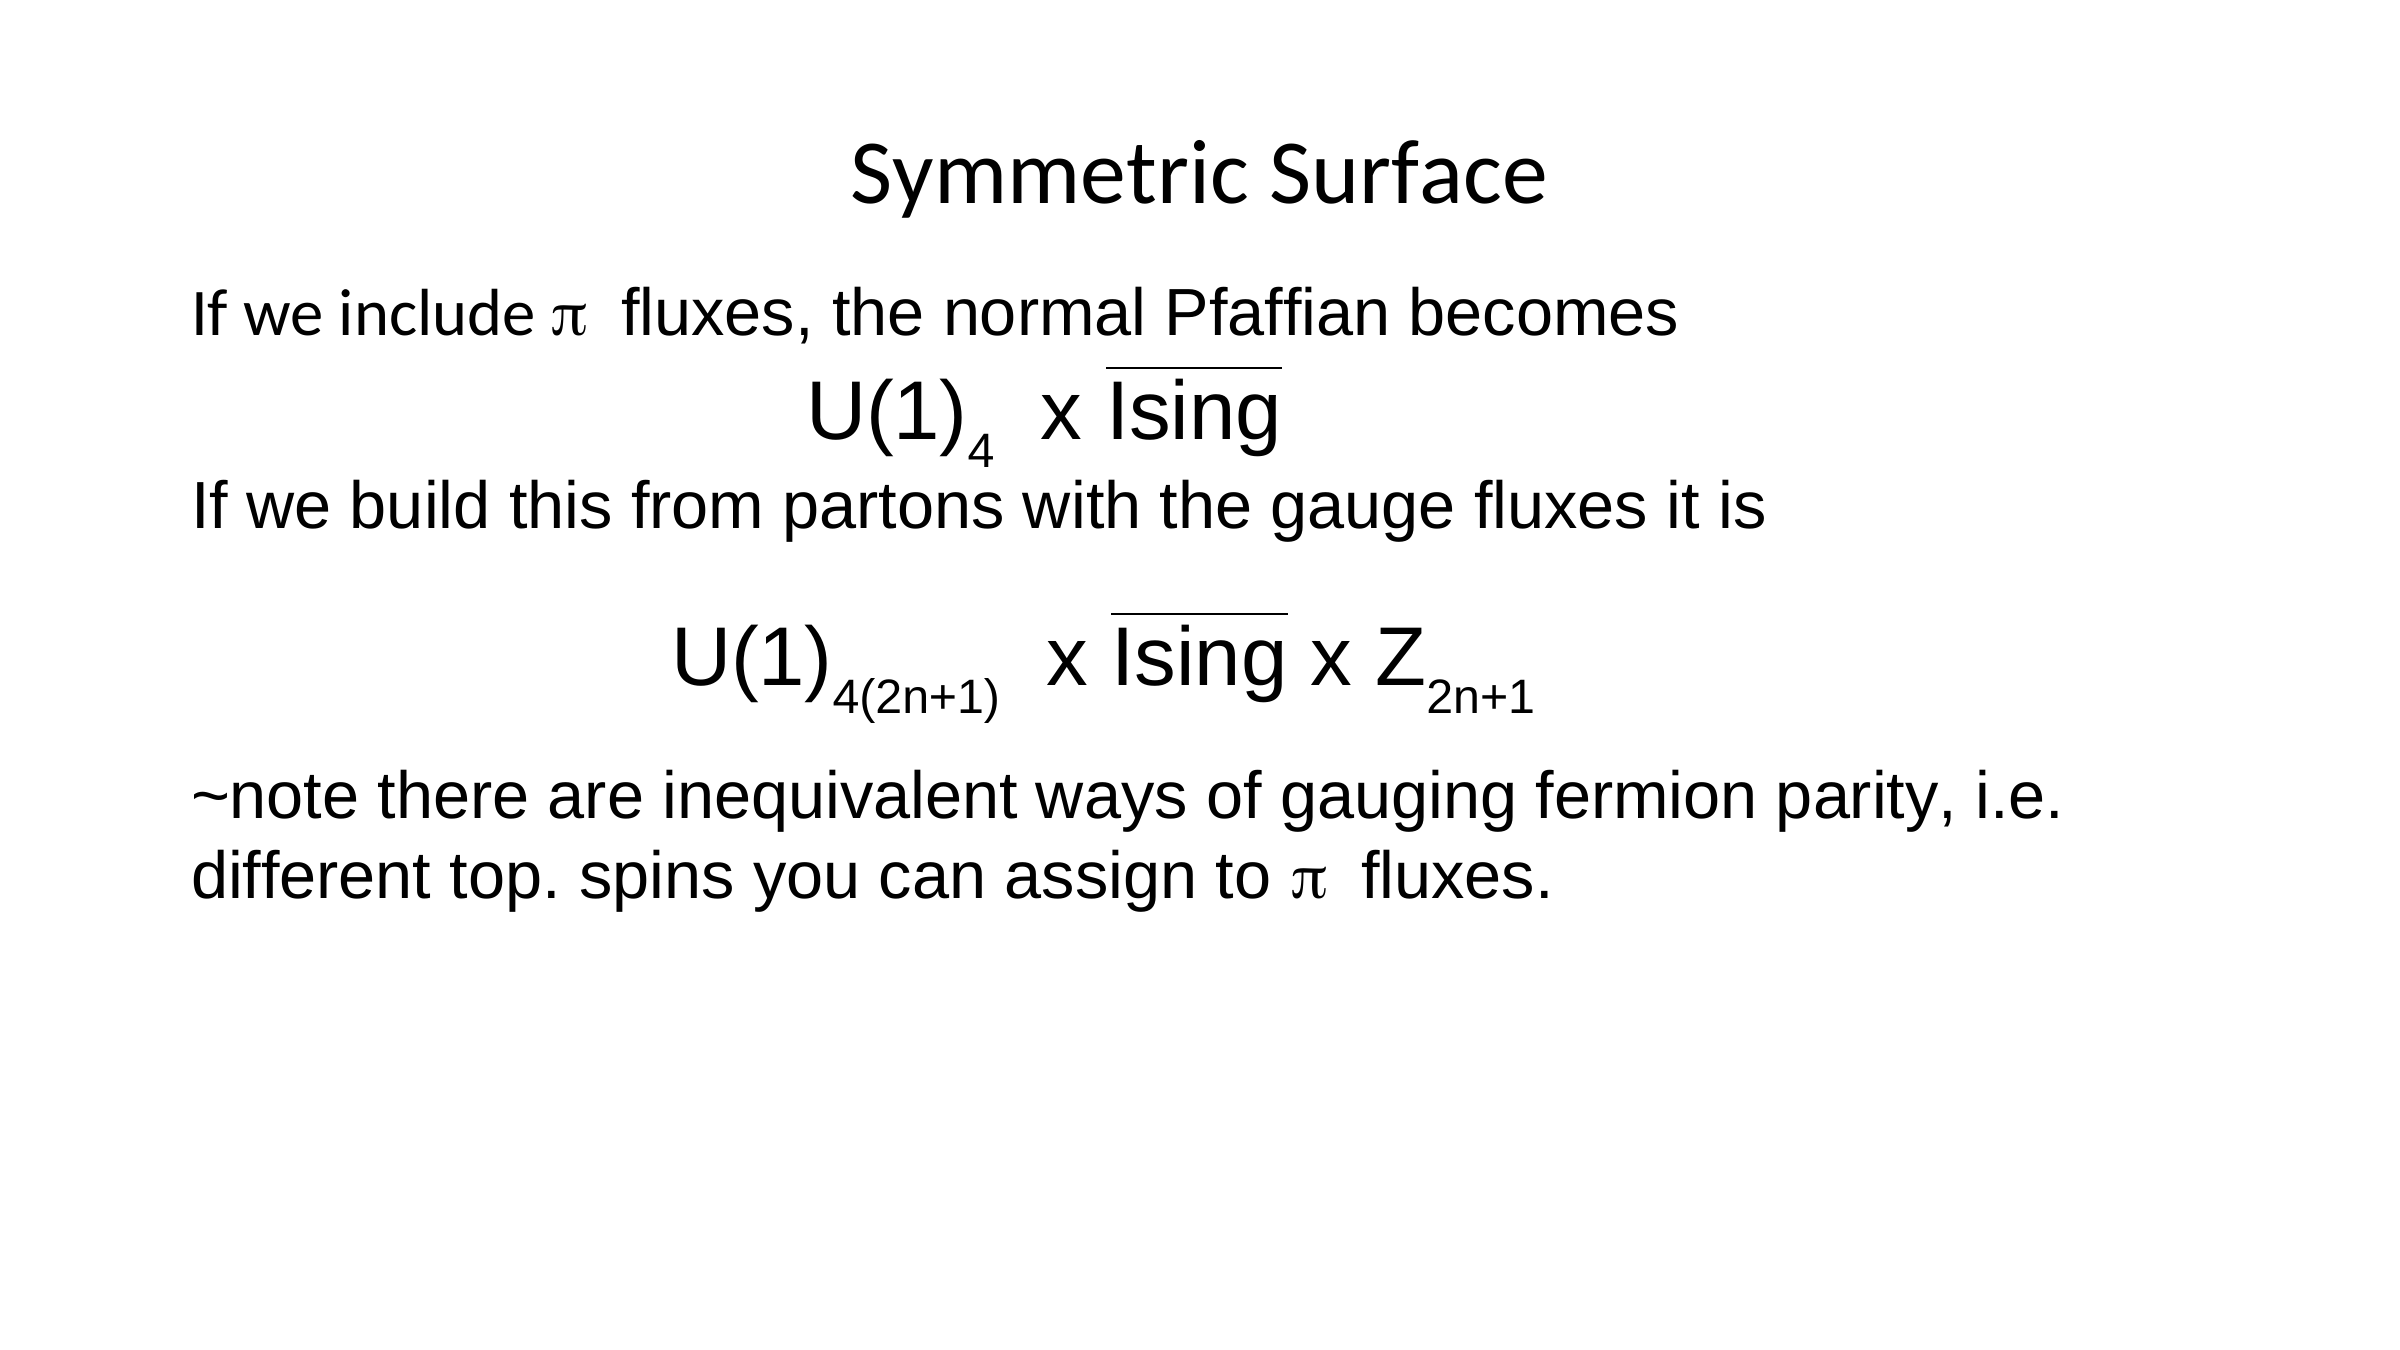

# Symmetric Surface
If we include p fluxes, the normal Pfaffian becomes
If we build this from partons with the gauge fluxes it is
~note there are inequivalent ways of gauging fermion parity, i.e. different top. spins you can assign to p fluxes.
U(1)4 x Ising
U(1)4(2n+1) x Ising x Z2n+1